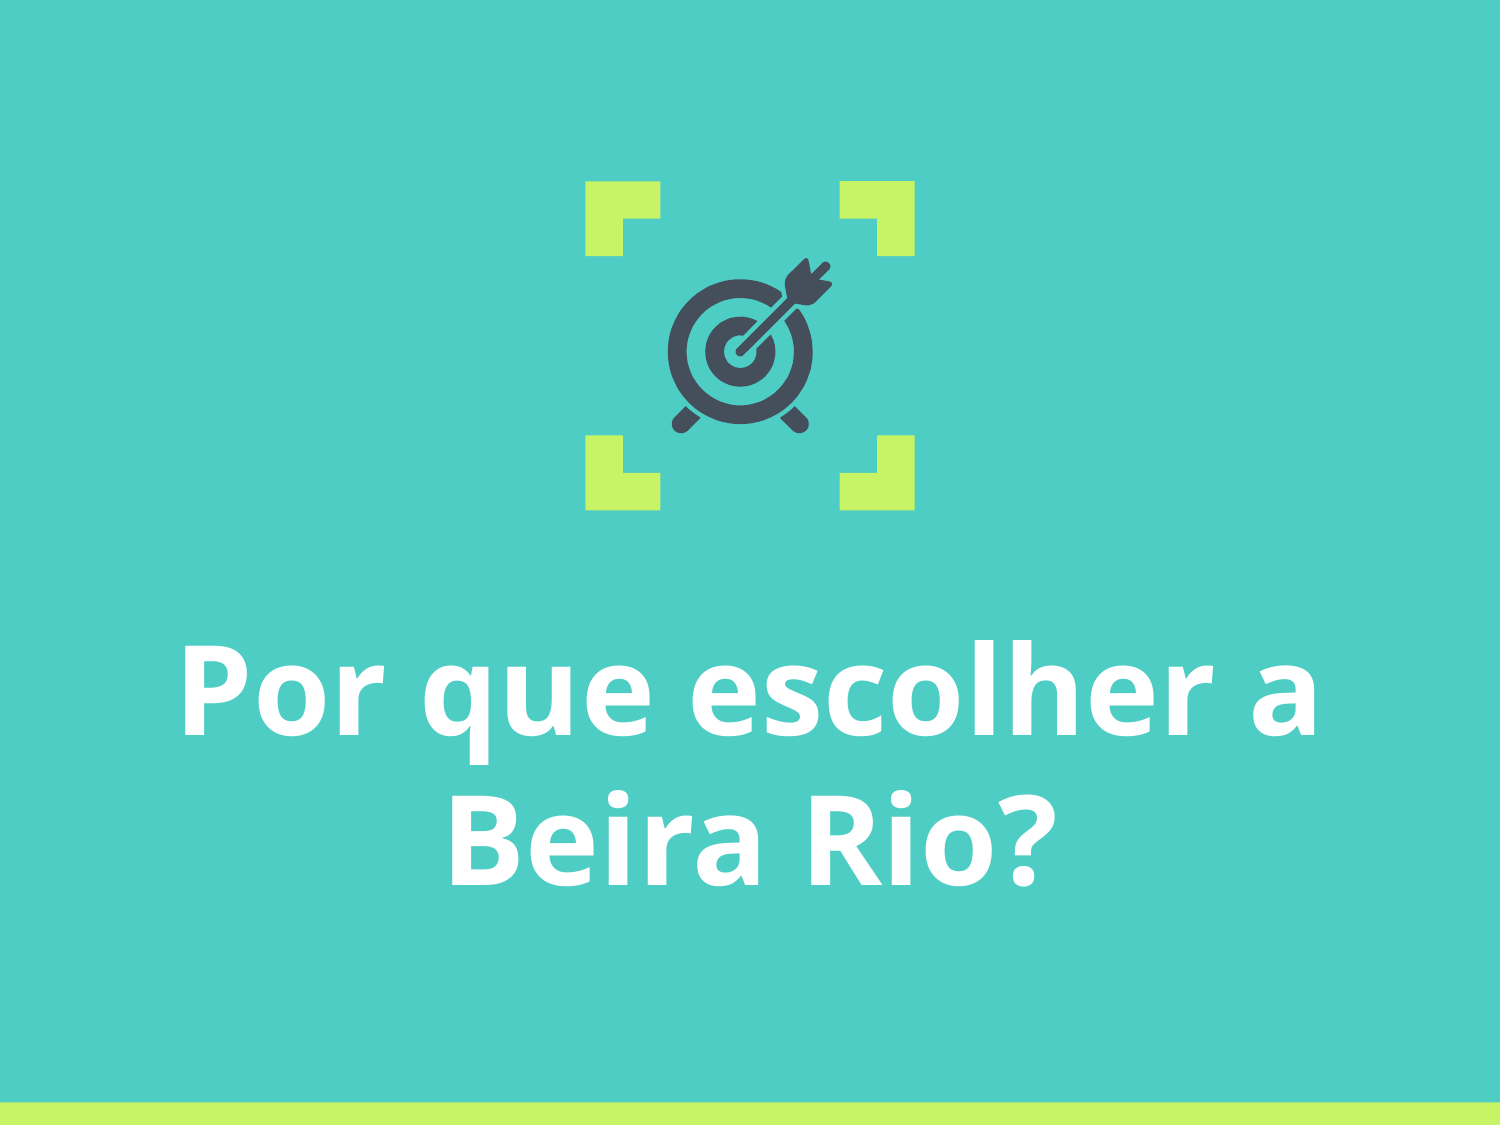

# Por que escolher a Beira Rio?